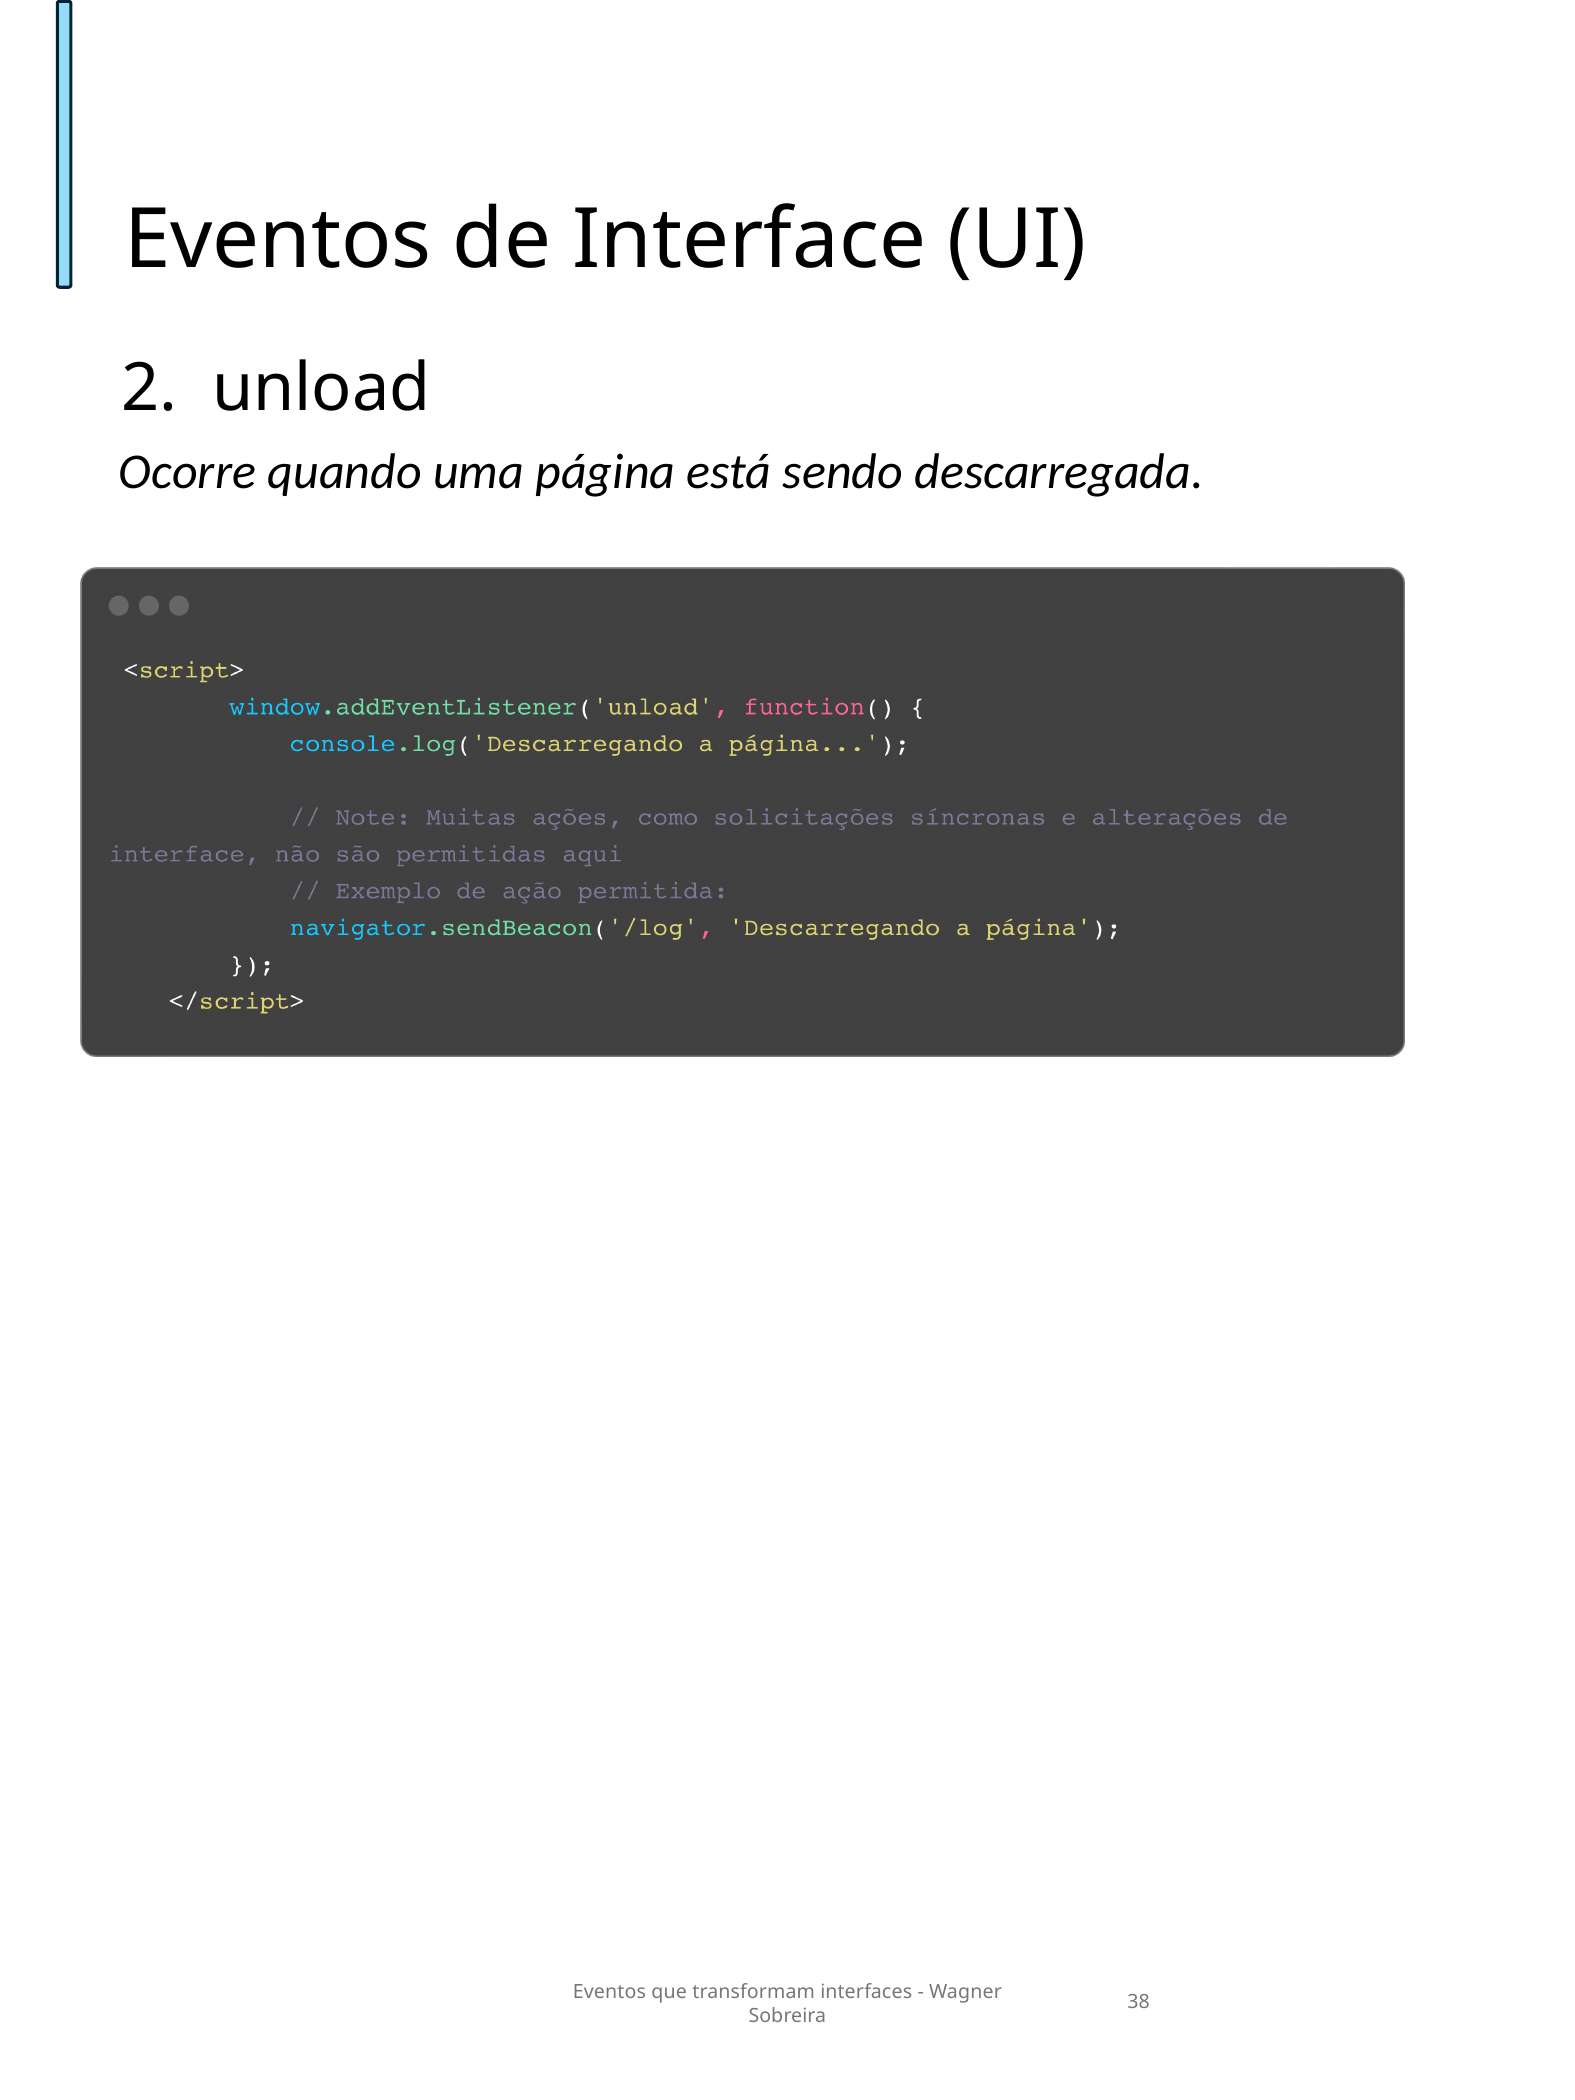

Eventos de Interface (UI)
2.  unload
Ocorre quando uma página está sendo descarregada.
Eventos que transformam interfaces - Wagner Sobreira